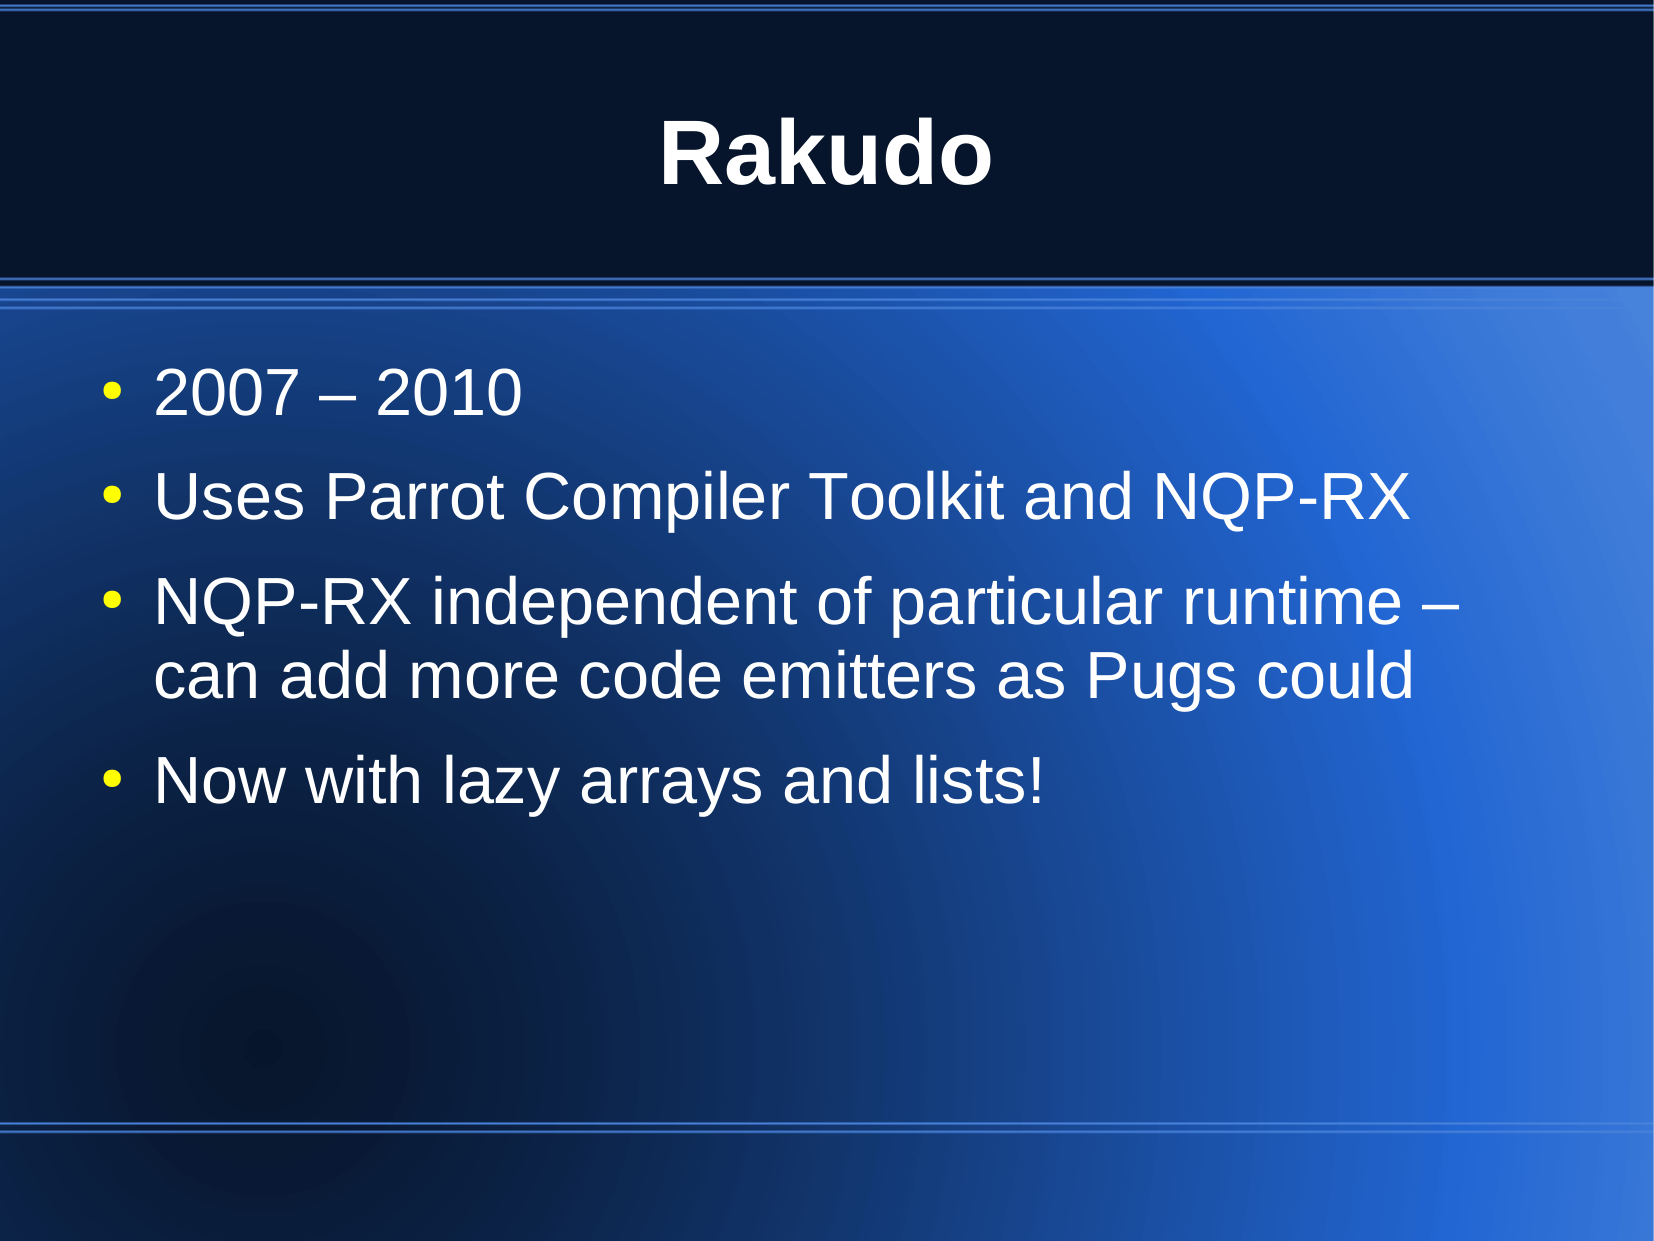

# Rakudo
2007 – 2010
Uses Parrot Compiler Toolkit and NQP-RX
NQP-RX independent of particular runtime – can add more code emitters as Pugs could
Now with lazy arrays and lists!